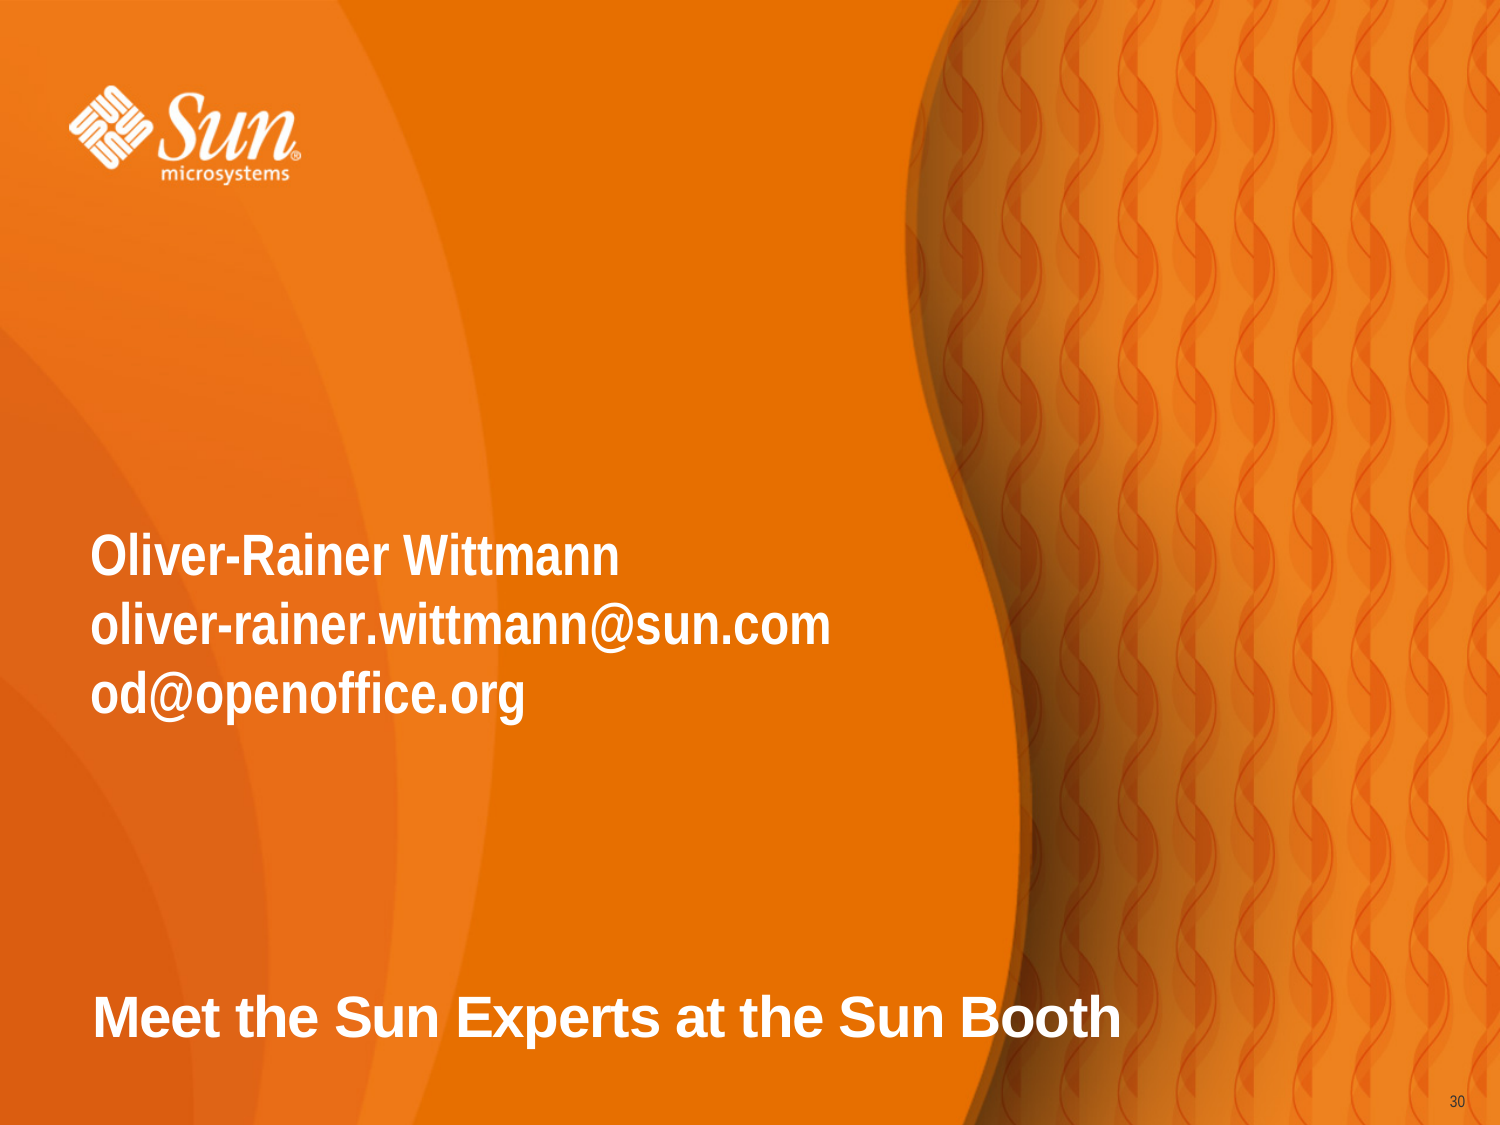

Oliver-Rainer Wittmann
oliver-rainer.wittmann@sun.com
od@openoffice.org
# Meet the Sun Experts at the Sun Booth